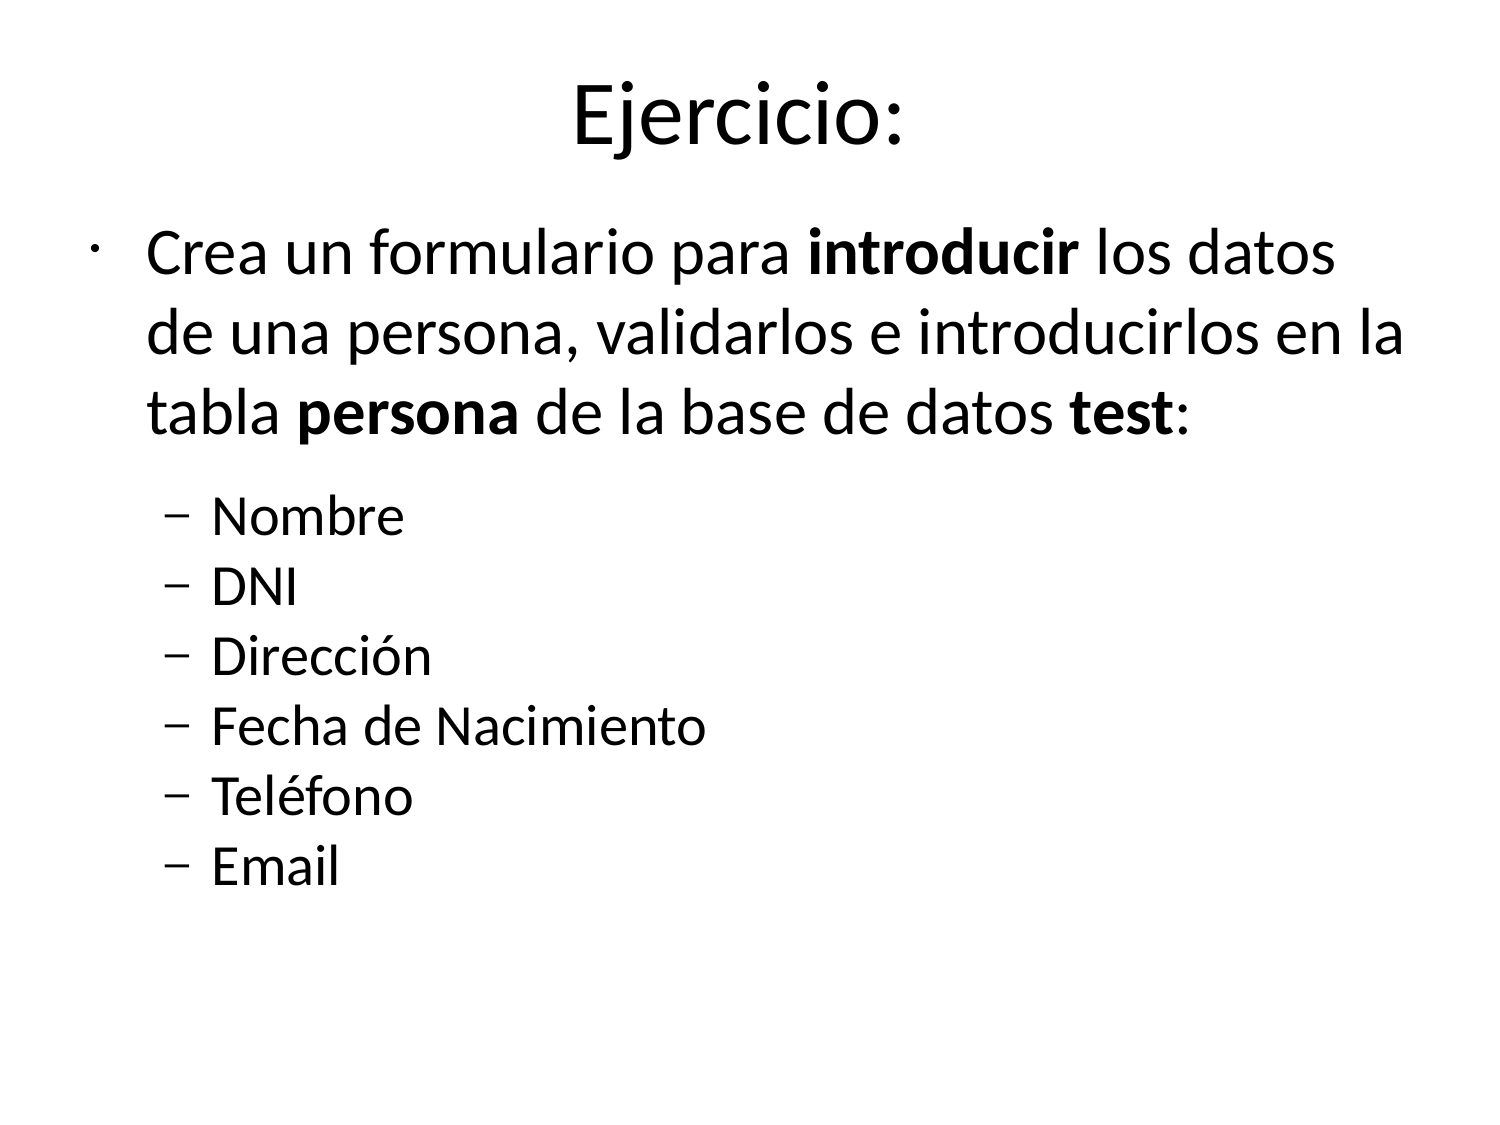

# Ejercicio:
Crea un formulario para introducir los datos de una persona, validarlos e introducirlos en la tabla persona de la base de datos test:
Nombre
DNI
Dirección
Fecha de Nacimiento
Teléfono
Email